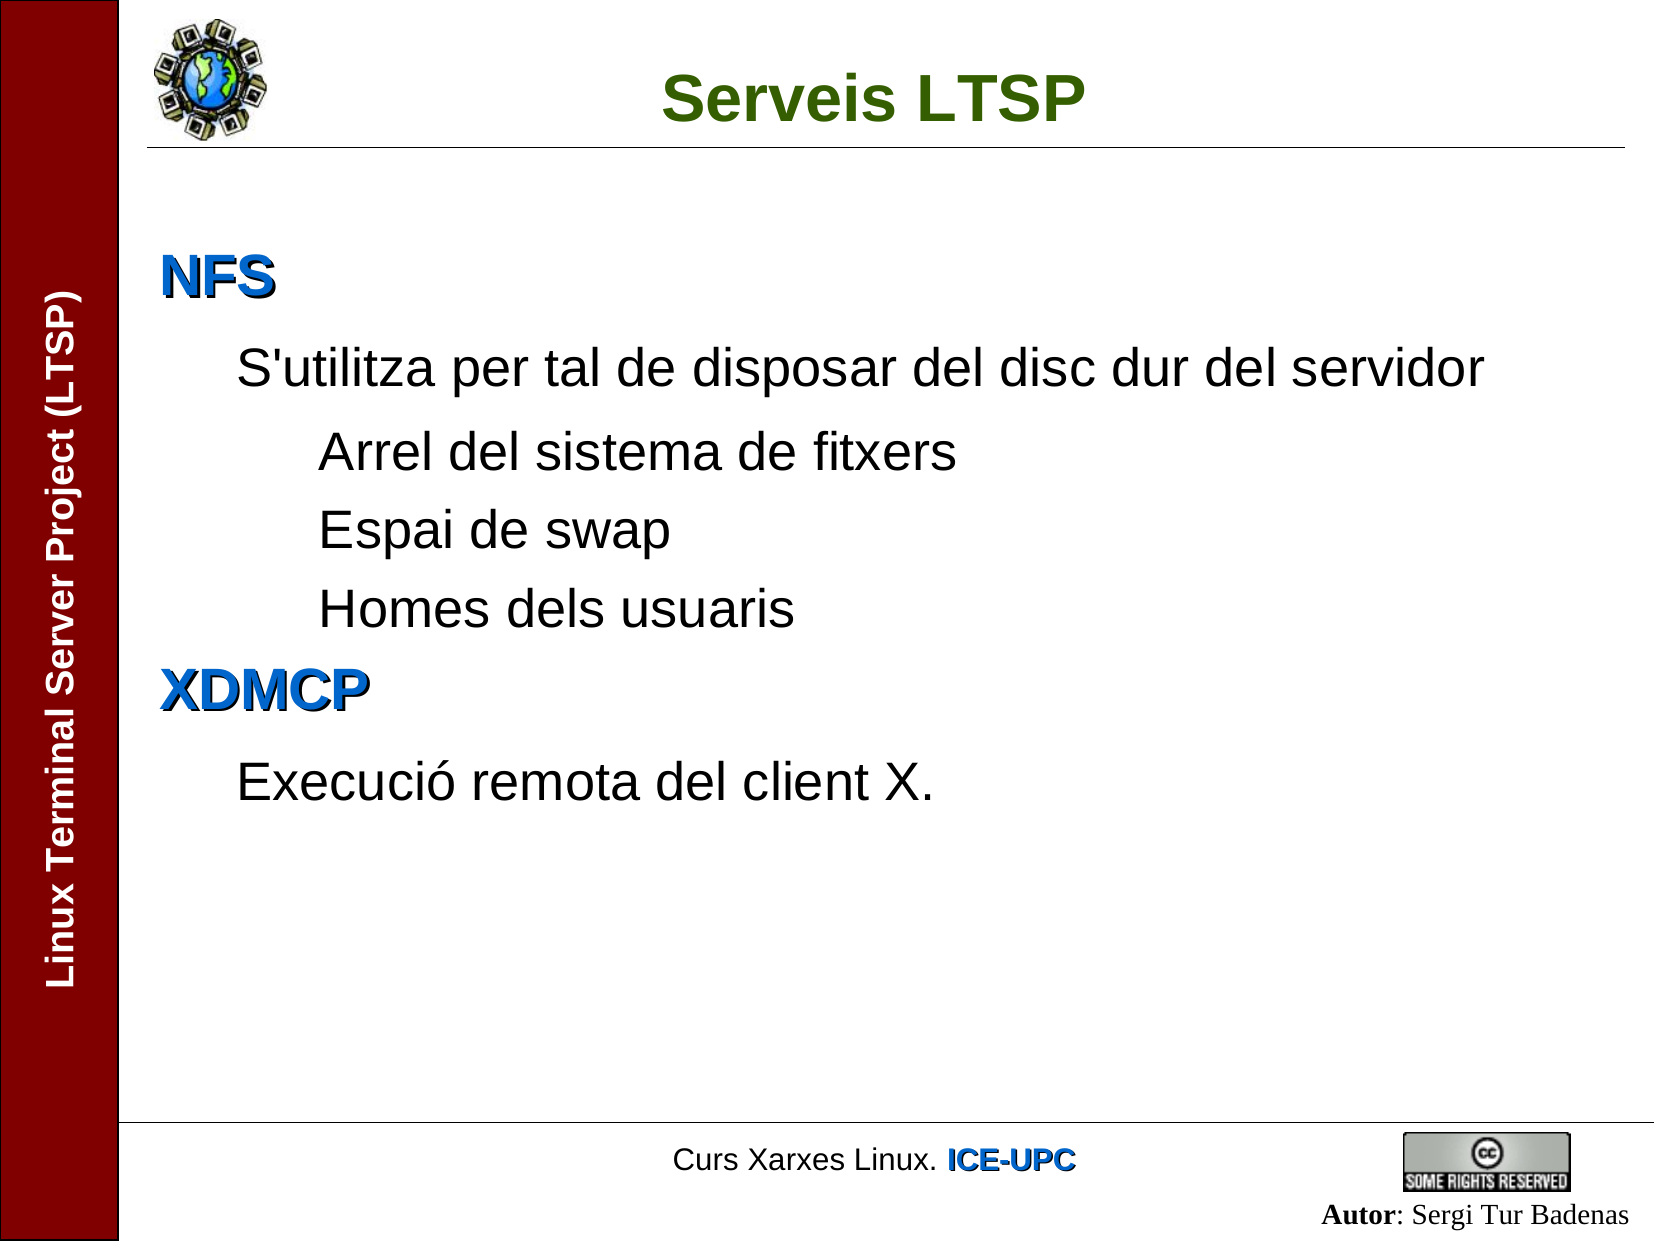

# Serveis LTSP
NFS
S'utilitza per tal de disposar del disc dur del servidor
Arrel del sistema de fitxers
Espai de swap
Homes dels usuaris
XDMCP
Execució remota del client X.